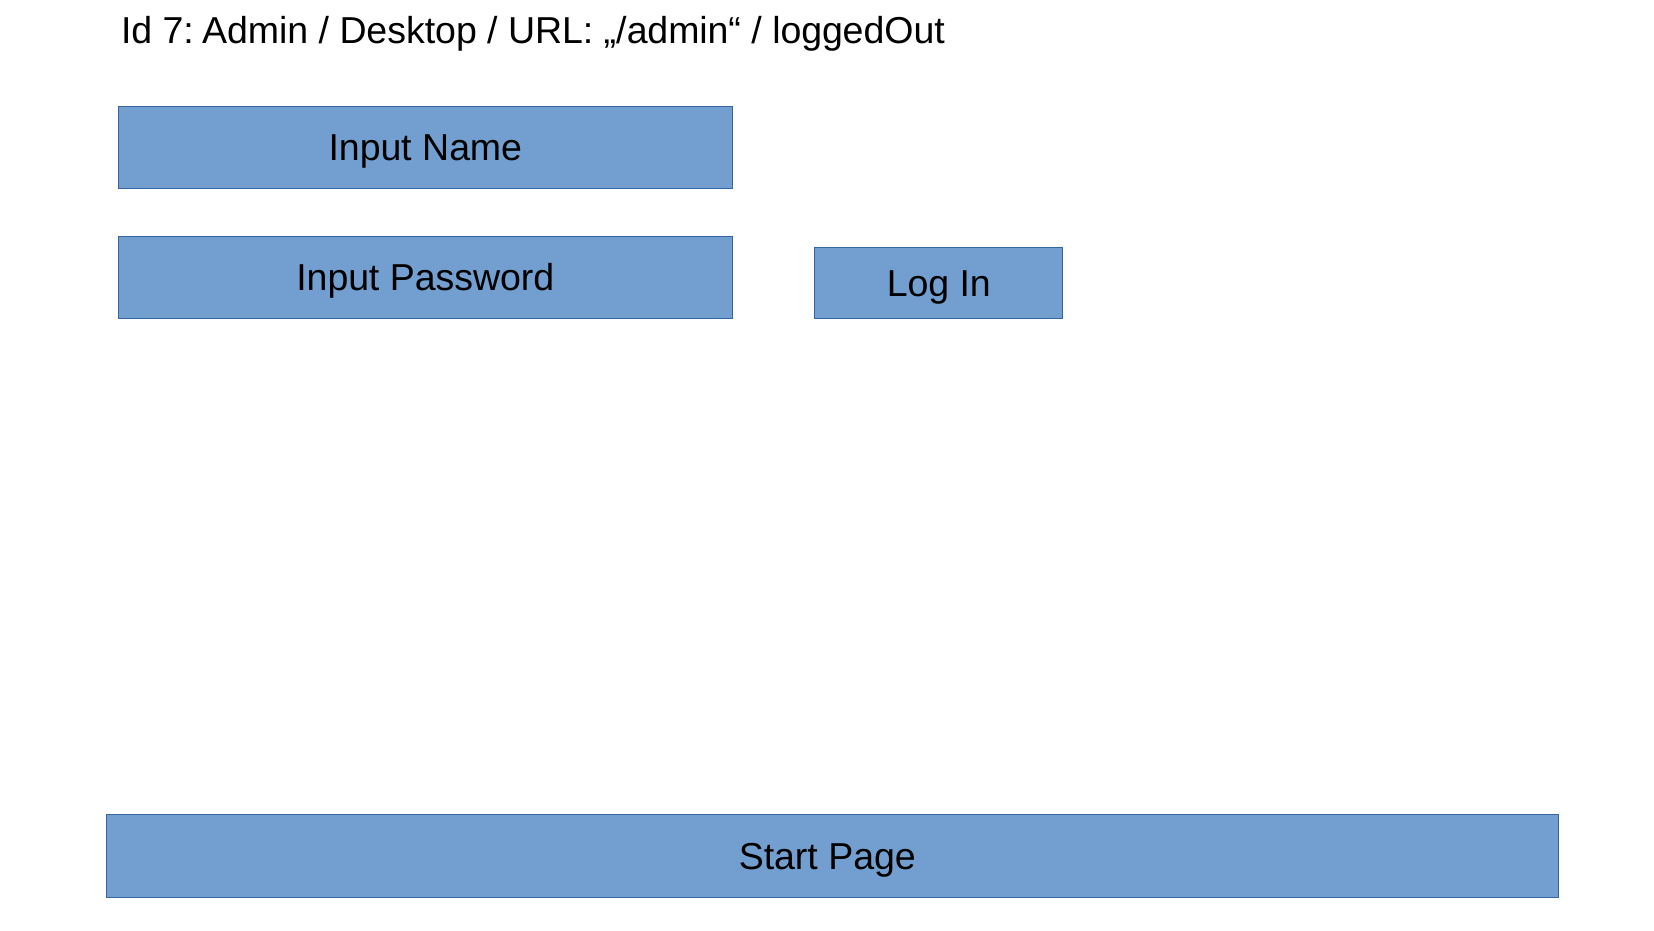

Id 7: Admin / Desktop / URL: „/admin“ / loggedOut
Input Name
Input Password
Log In
Start Page